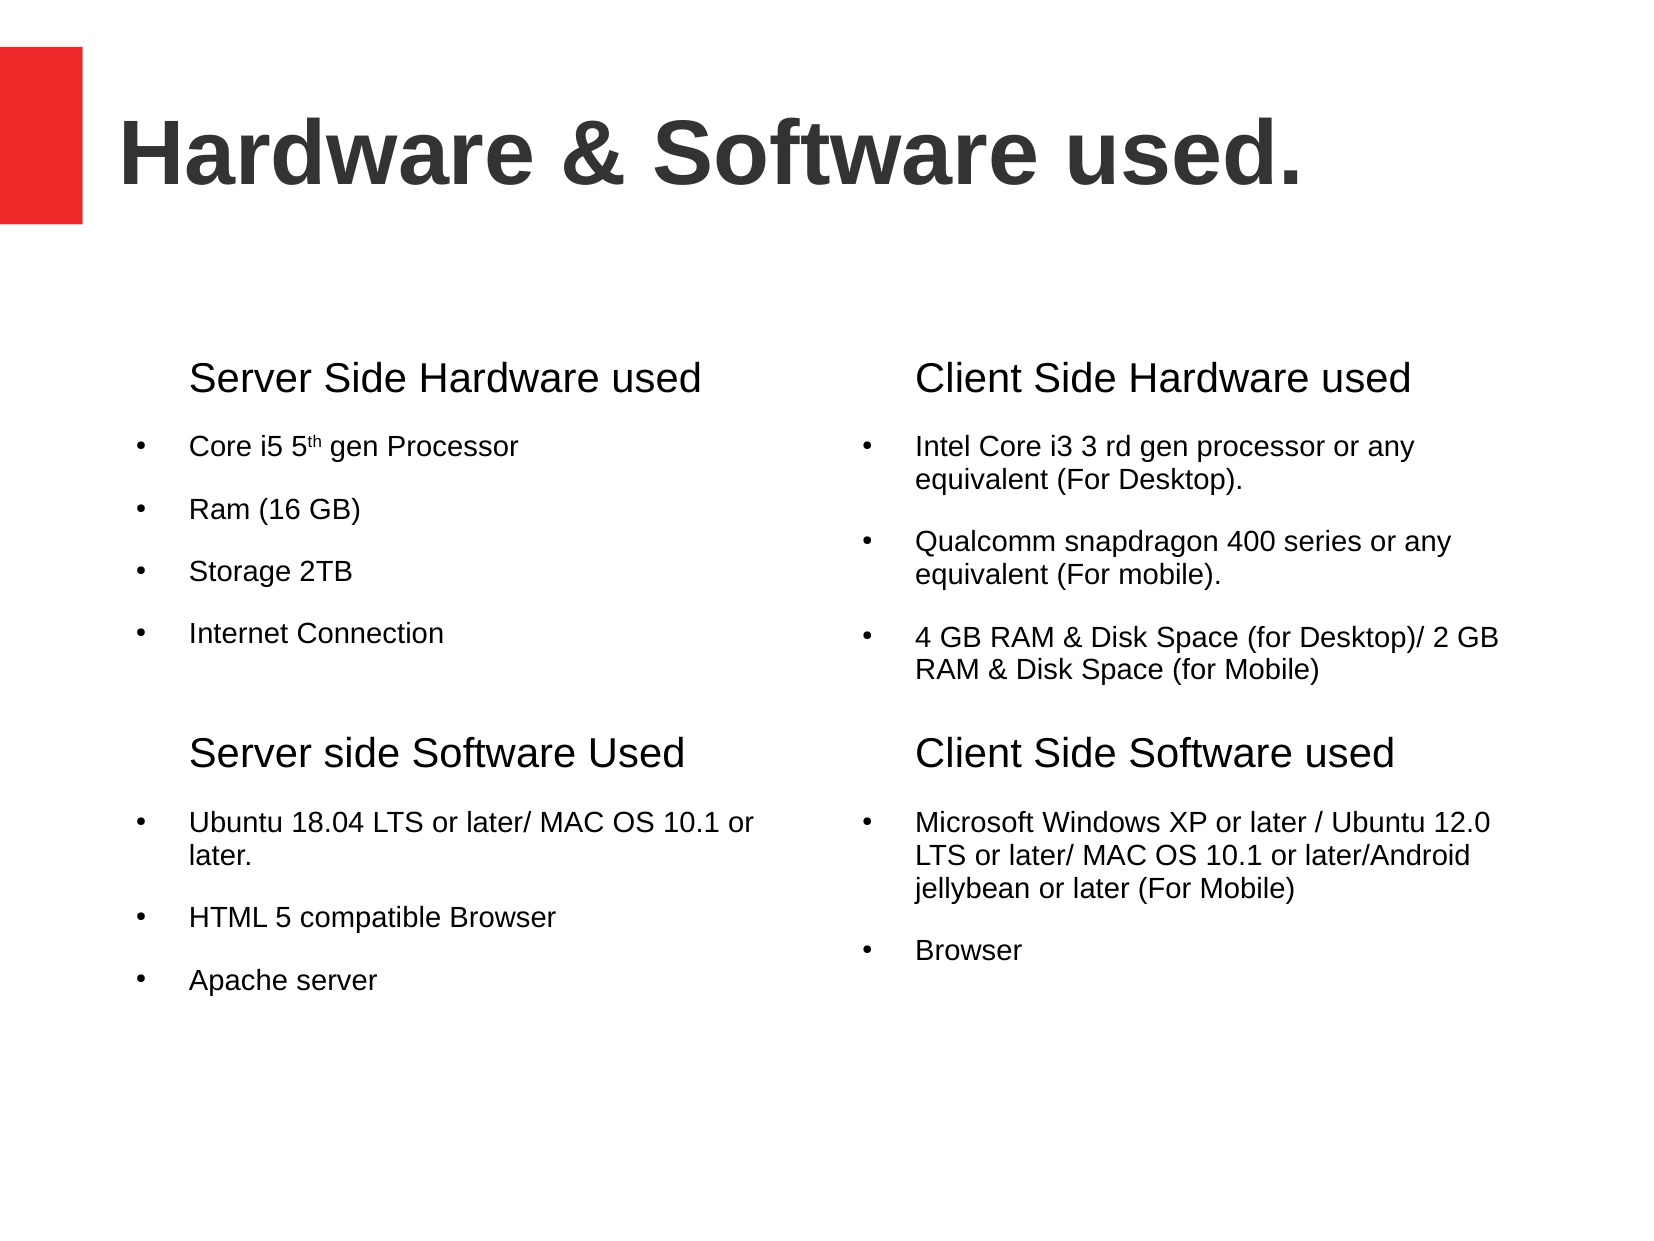

# Hardware & Software used.
Server Side Hardware used
Core i5 5th gen Processor
Ram (16 GB)
Storage 2TB
Internet Connection
Client Side Hardware used
Intel Core i3 3 rd gen processor or any equivalent (For Desktop).
Qualcomm snapdragon 400 series or any equivalent (For mobile).
4 GB RAM & Disk Space (for Desktop)/ 2 GB RAM & Disk Space (for Mobile)
Server side Software Used
Ubuntu 18.04 LTS or later/ MAC OS 10.1 or later.
HTML 5 compatible Browser
Apache server
Client Side Software used
Microsoft Windows XP or later / Ubuntu 12.0 LTS or later/ MAC OS 10.1 or later/Android jellybean or later (For Mobile)
Browser